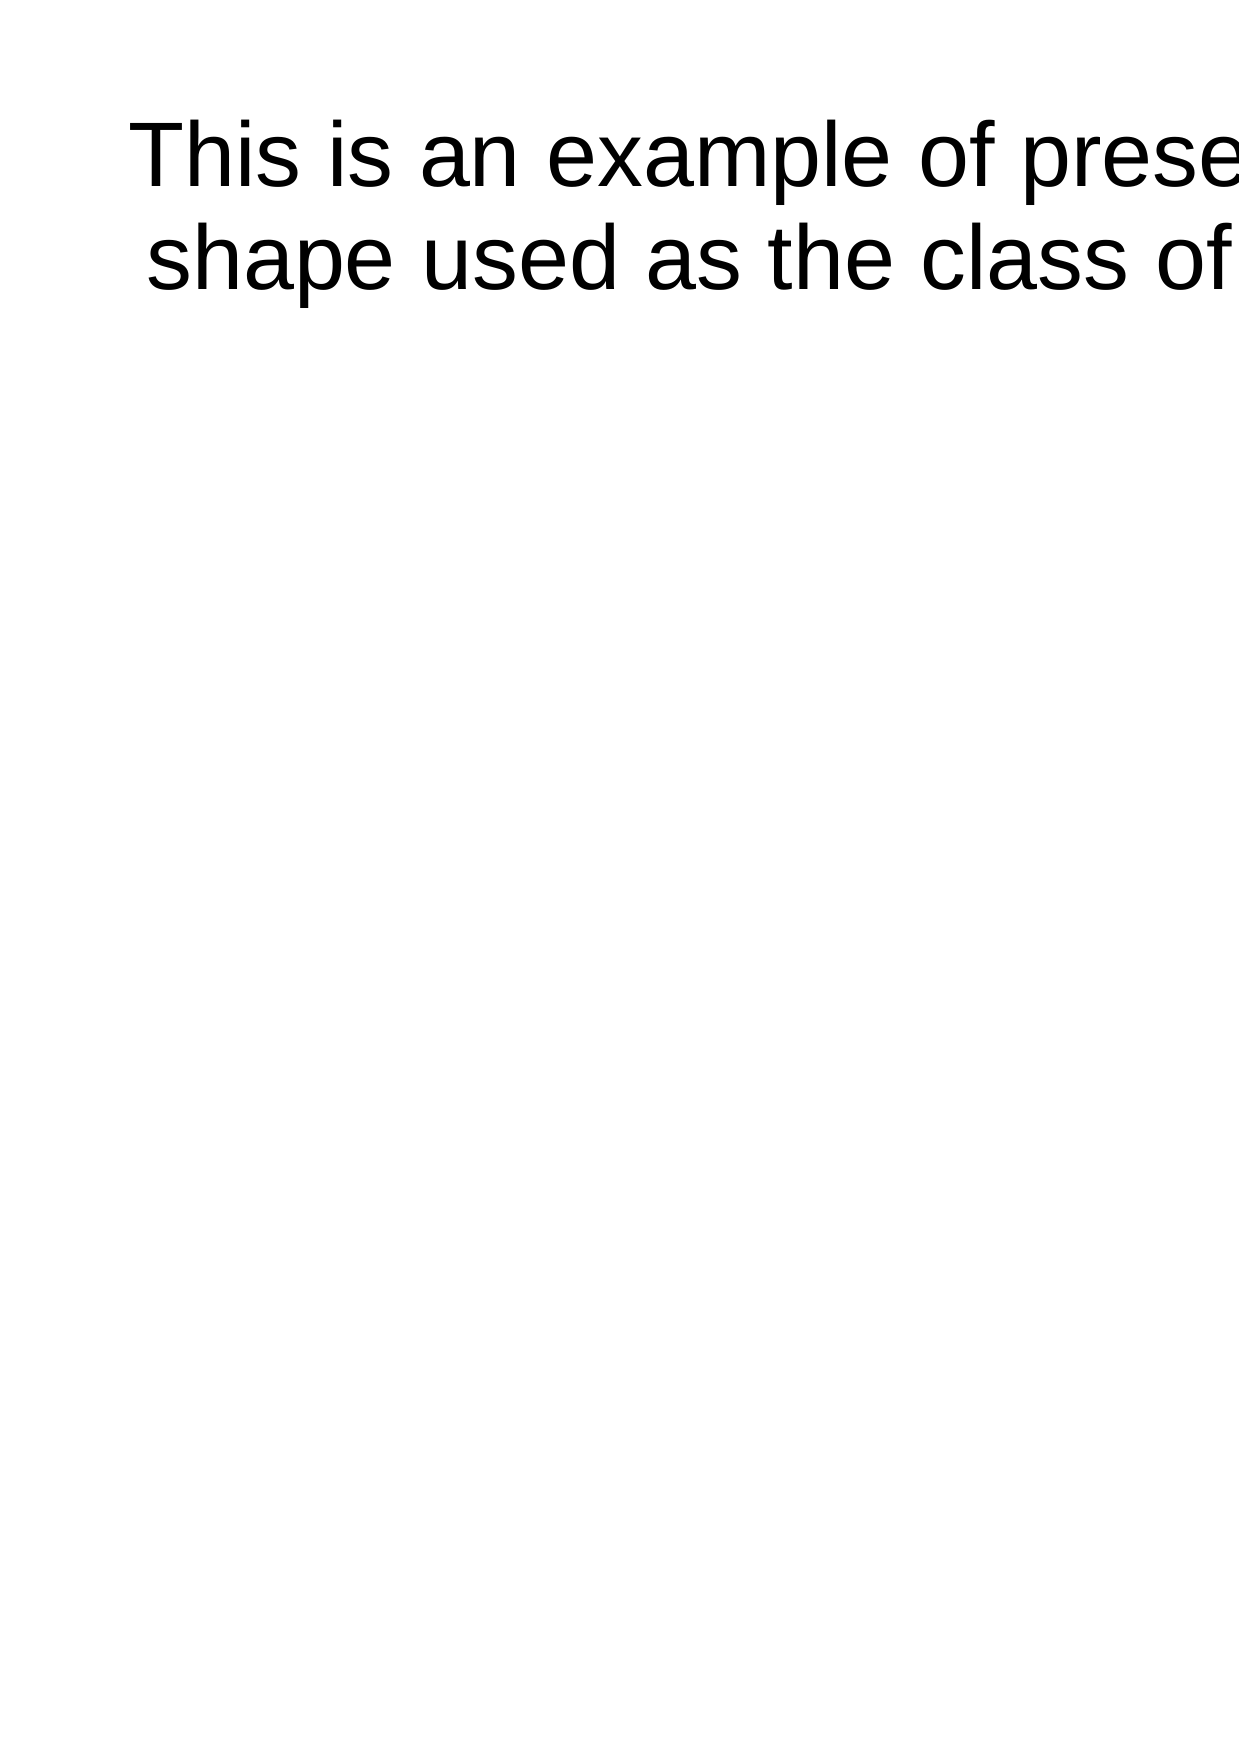

# This is an example of presentation shape used as the class of notes.